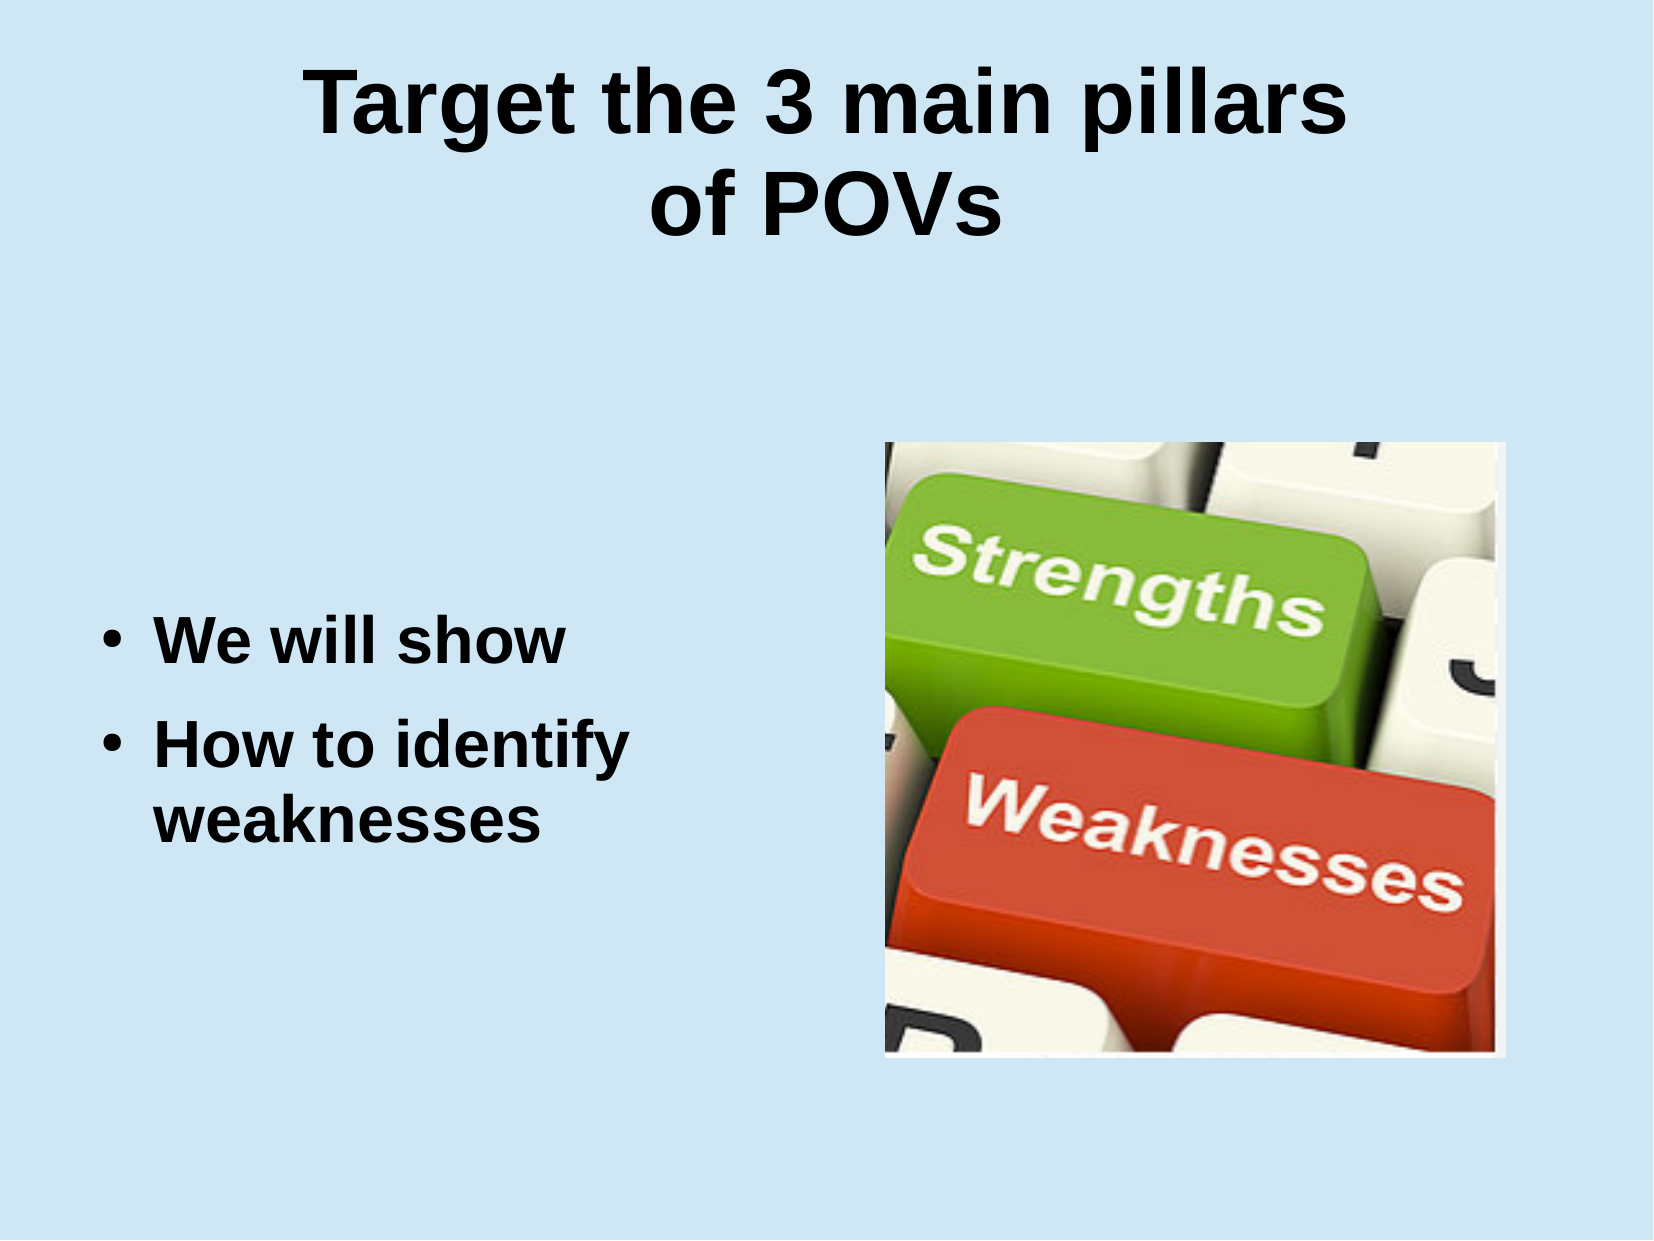

# Target the 3 main pillars of POVs
We will show
How to identify
weaknesses